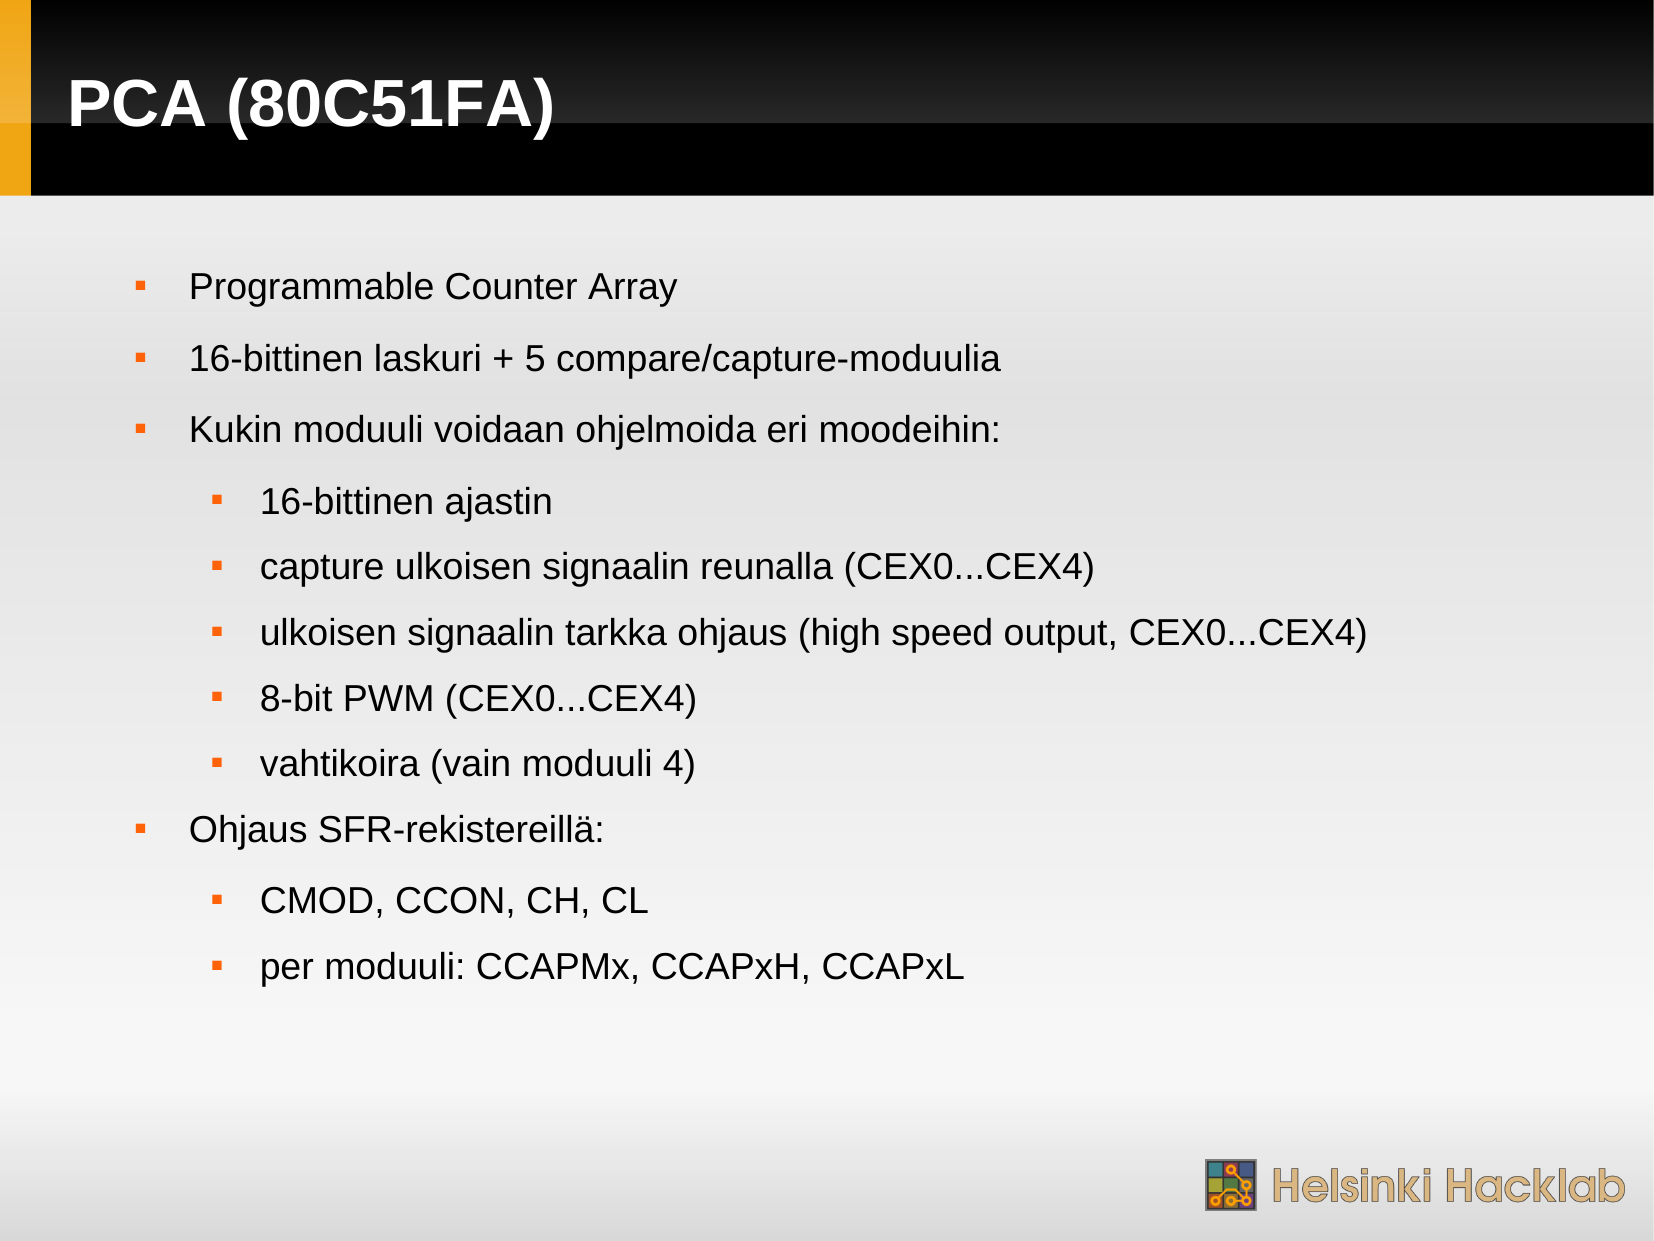

# PCA (80C51FA)
Programmable Counter Array
16-bittinen laskuri + 5 compare/capture-moduulia
Kukin moduuli voidaan ohjelmoida eri moodeihin:
16-bittinen ajastin
capture ulkoisen signaalin reunalla (CEX0...CEX4)
ulkoisen signaalin tarkka ohjaus (high speed output, CEX0...CEX4)
8-bit PWM (CEX0...CEX4)
vahtikoira (vain moduuli 4)
Ohjaus SFR-rekistereillä:
CMOD, CCON, CH, CL
per moduuli: CCAPMx, CCAPxH, CCAPxL